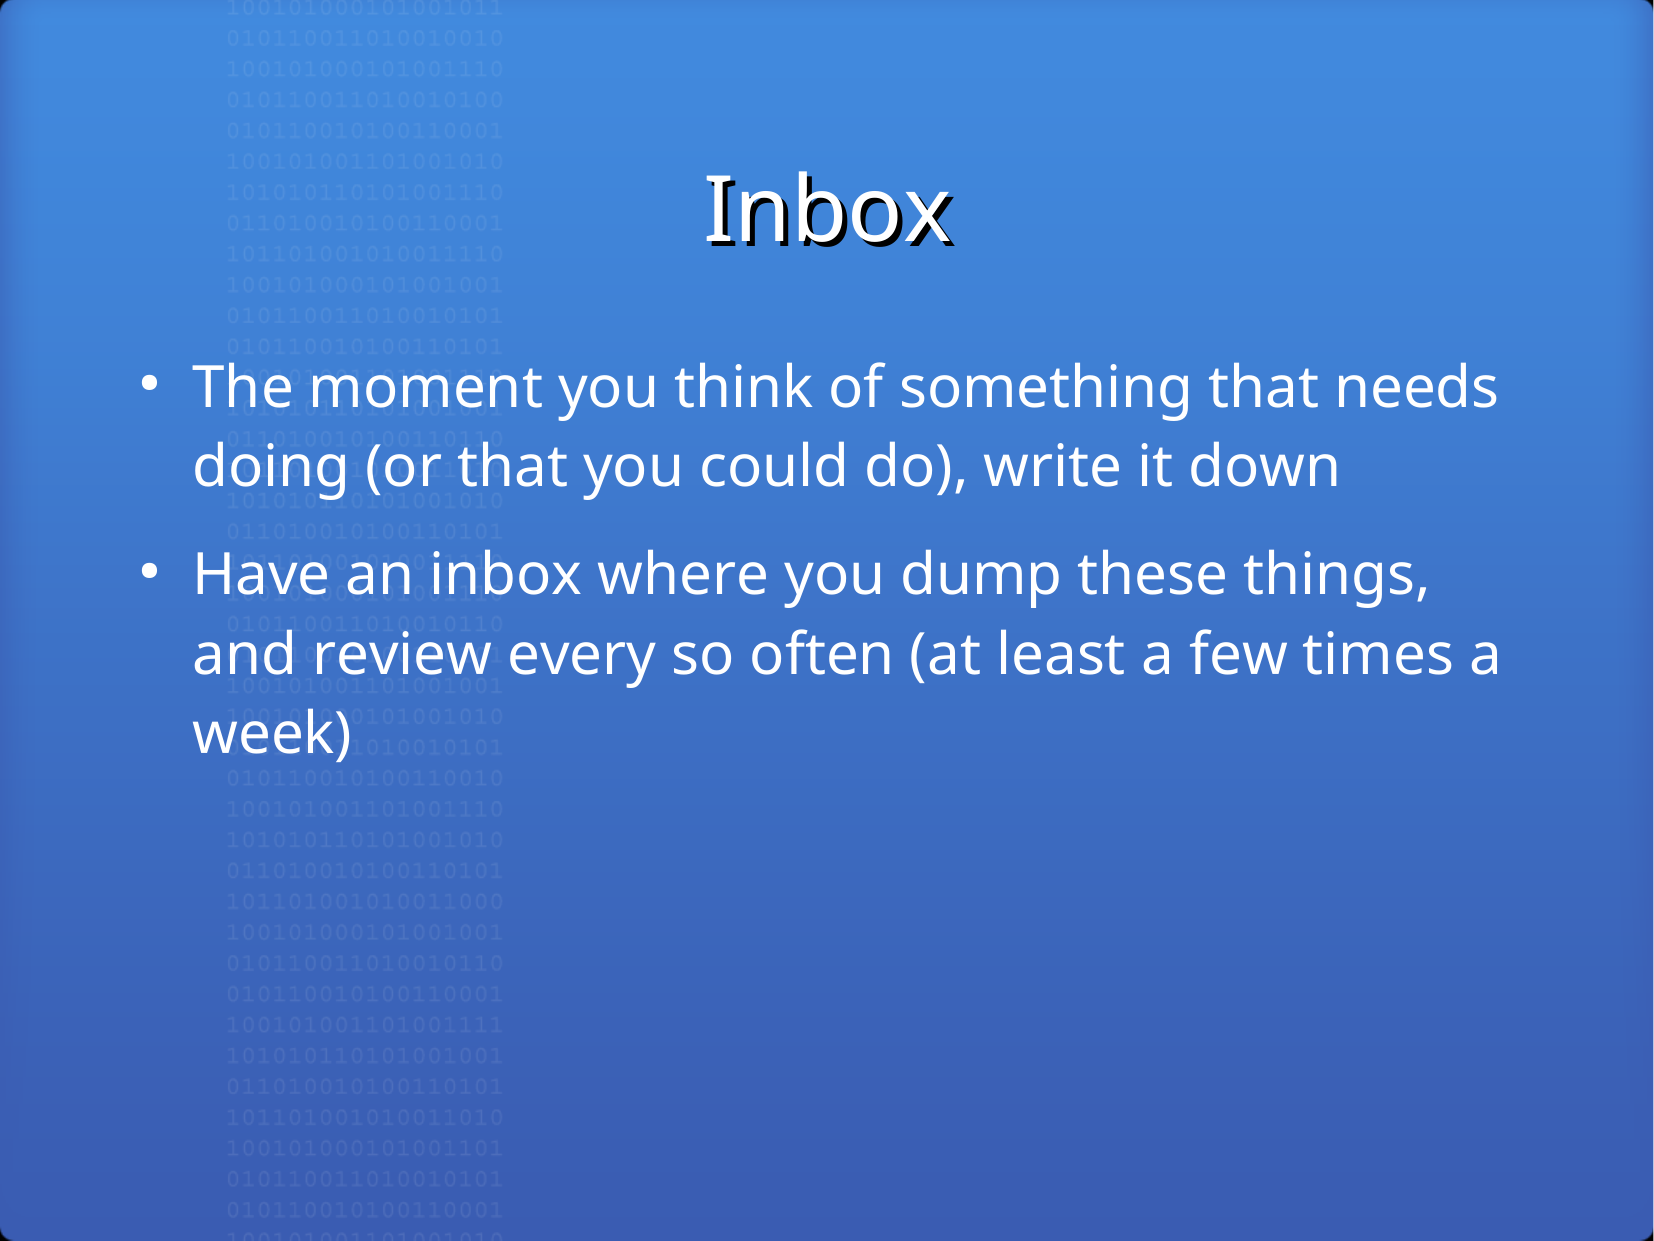

# Inbox
The moment you think of something that needs doing (or that you could do), write it down
Have an inbox where you dump these things, and review every so often (at least a few times a week)